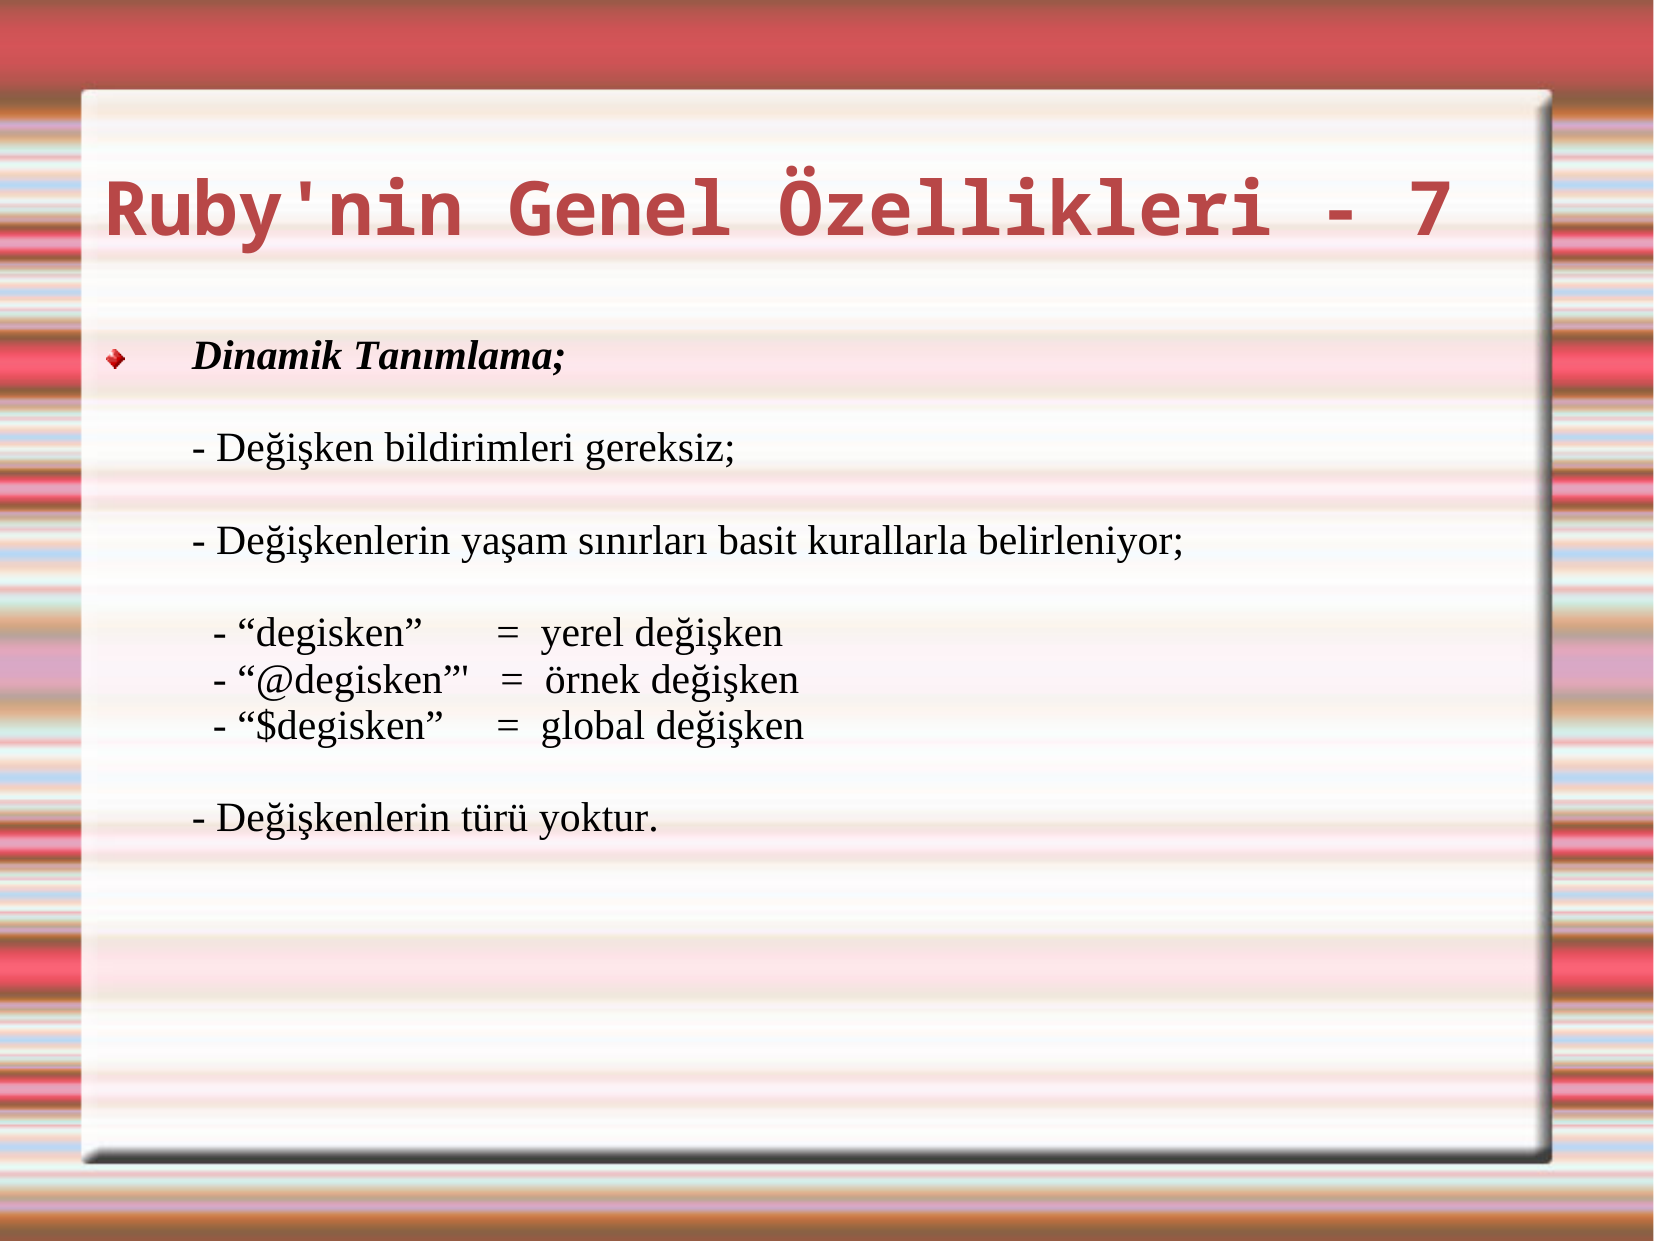

Ruby'nin Genel Özellikleri - 7
Dinamik Tanımlama;
- Değişken bildirimleri gereksiz;
- Değişkenlerin yaşam sınırları basit kurallarla belirleniyor;
 - “degisken” = yerel değişken
 - “@degisken”' = örnek değişken
 - “$degisken” = global değişken
- Değişkenlerin türü yoktur.